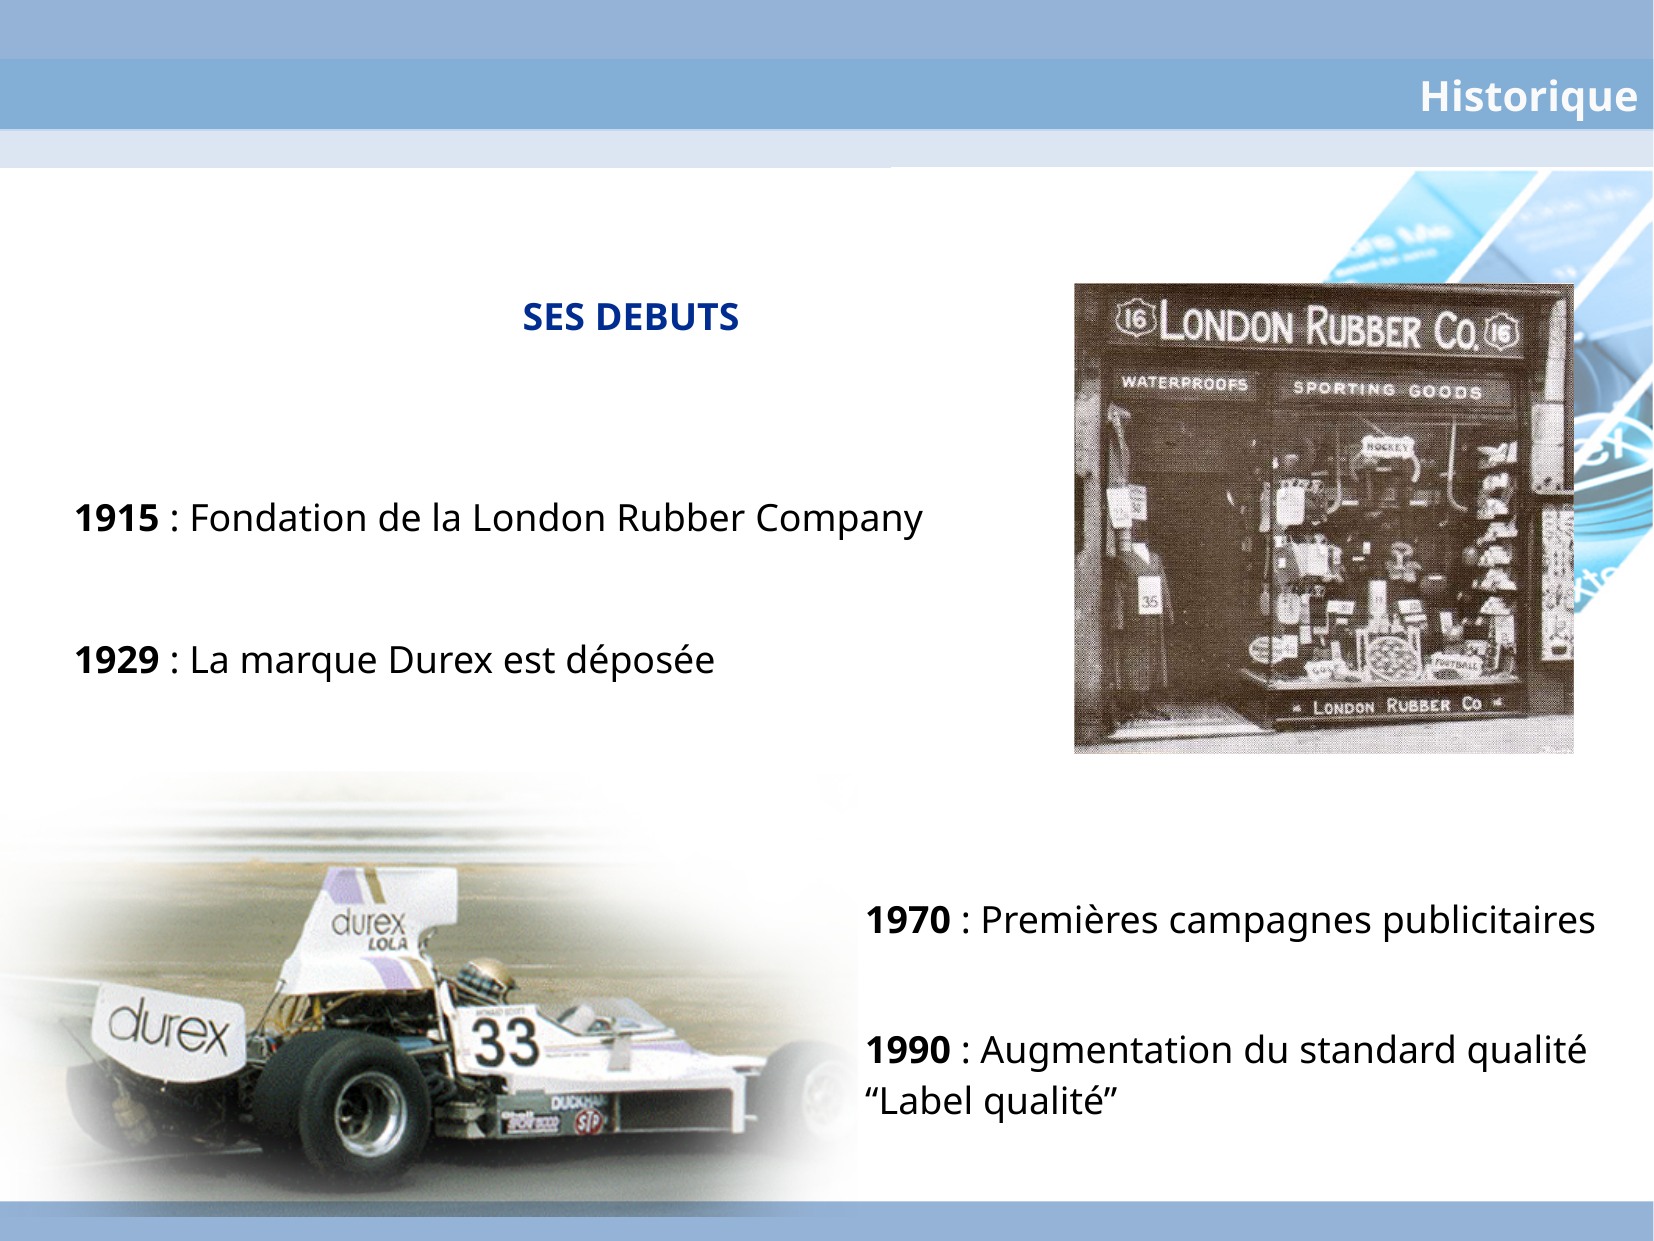

Historique
SES DEBUTS
1915 : Fondation de la London Rubber Company
1929 : La marque Durex est déposée
1970 : Premières campagnes publicitaires
1990 : Augmentation du standard qualité “Label qualité”